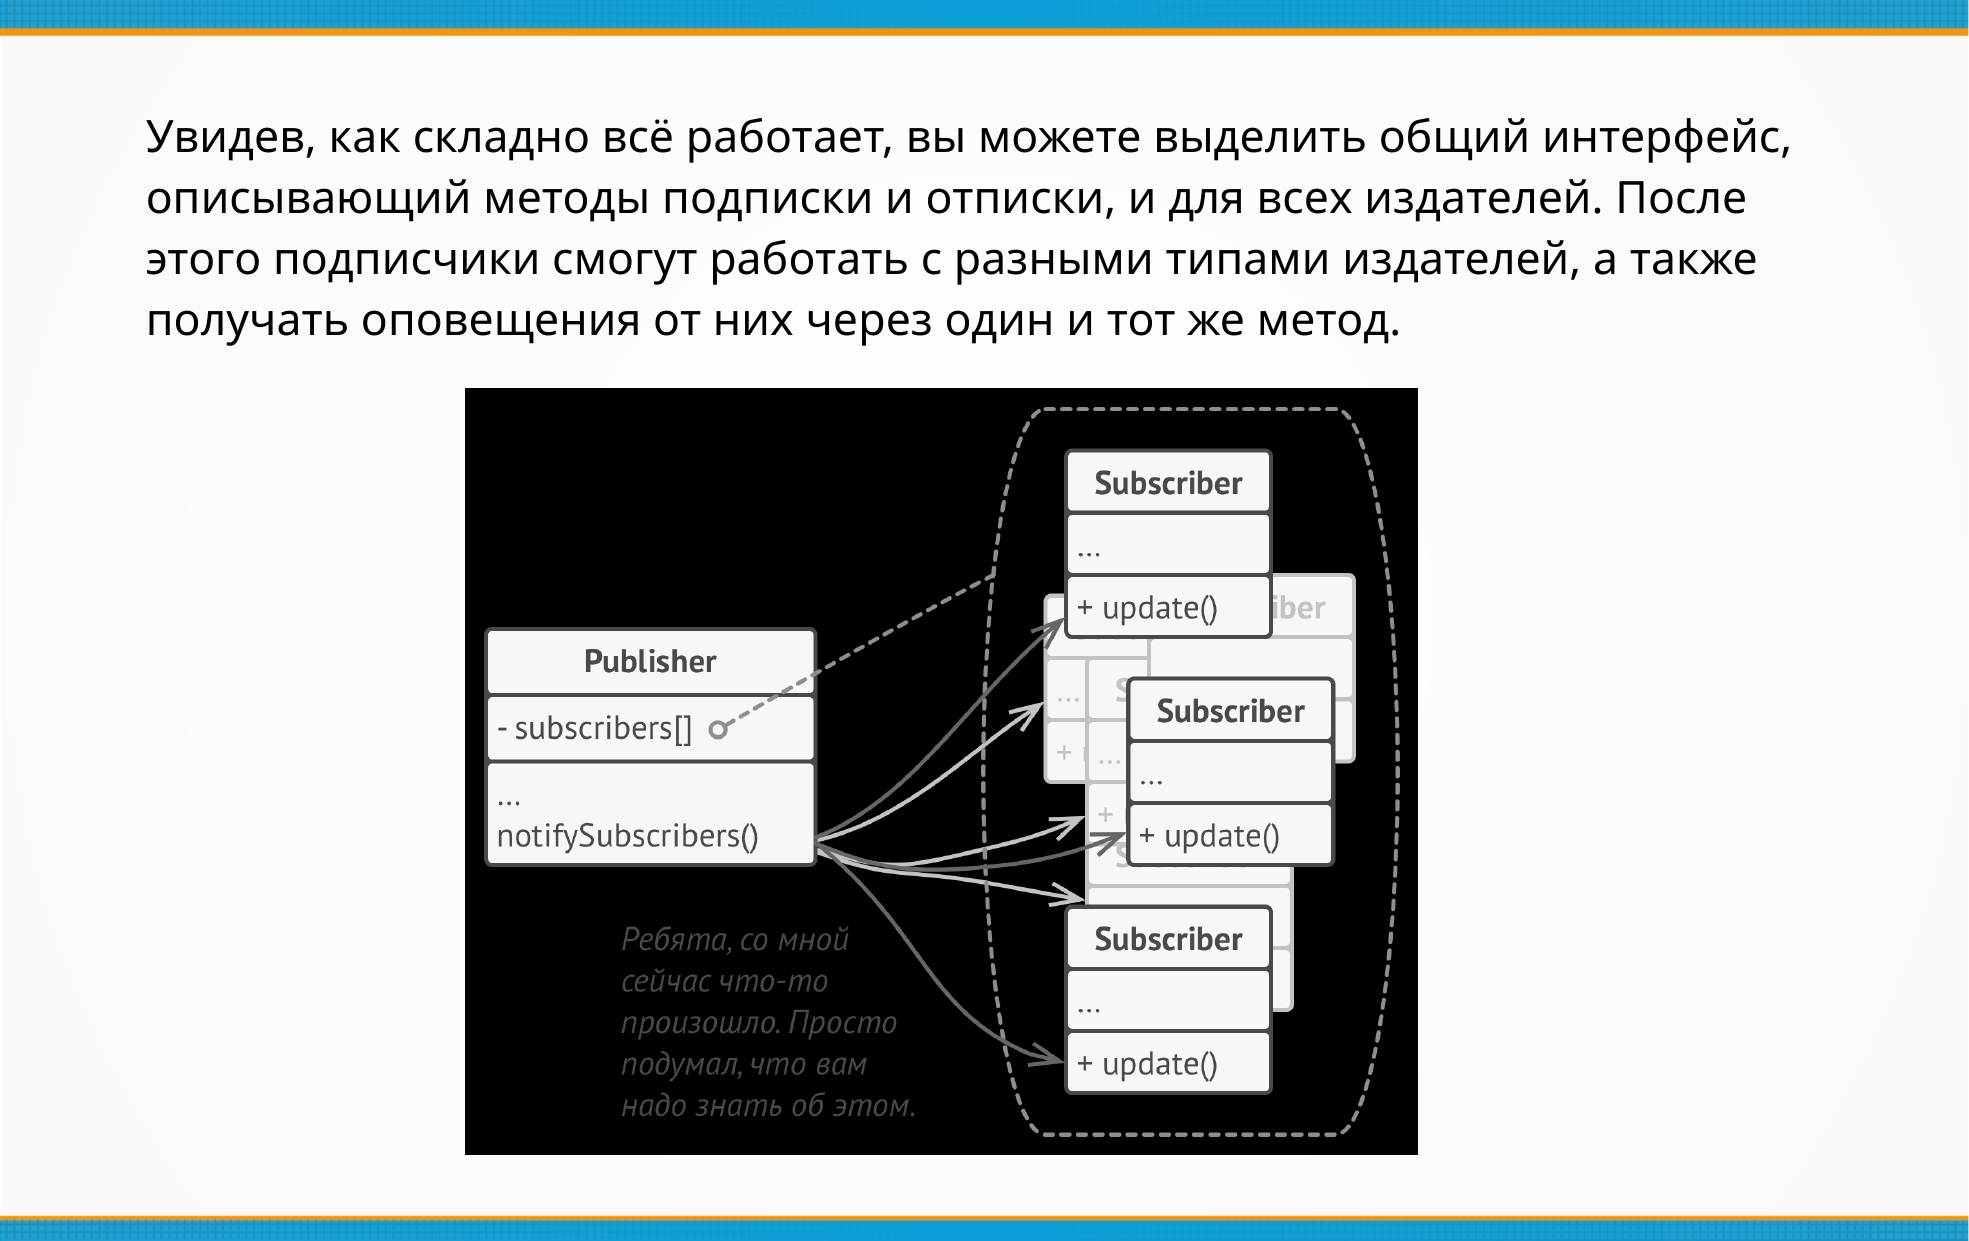

# Увидев, как складно всё работает, вы можете выделить общий интерфейс, описывающий методы подписки и отписки, и для всех издателей. После этого подписчики смогут работать с разными типами издателей, а также получать оповещения от них через один и тот же метод.